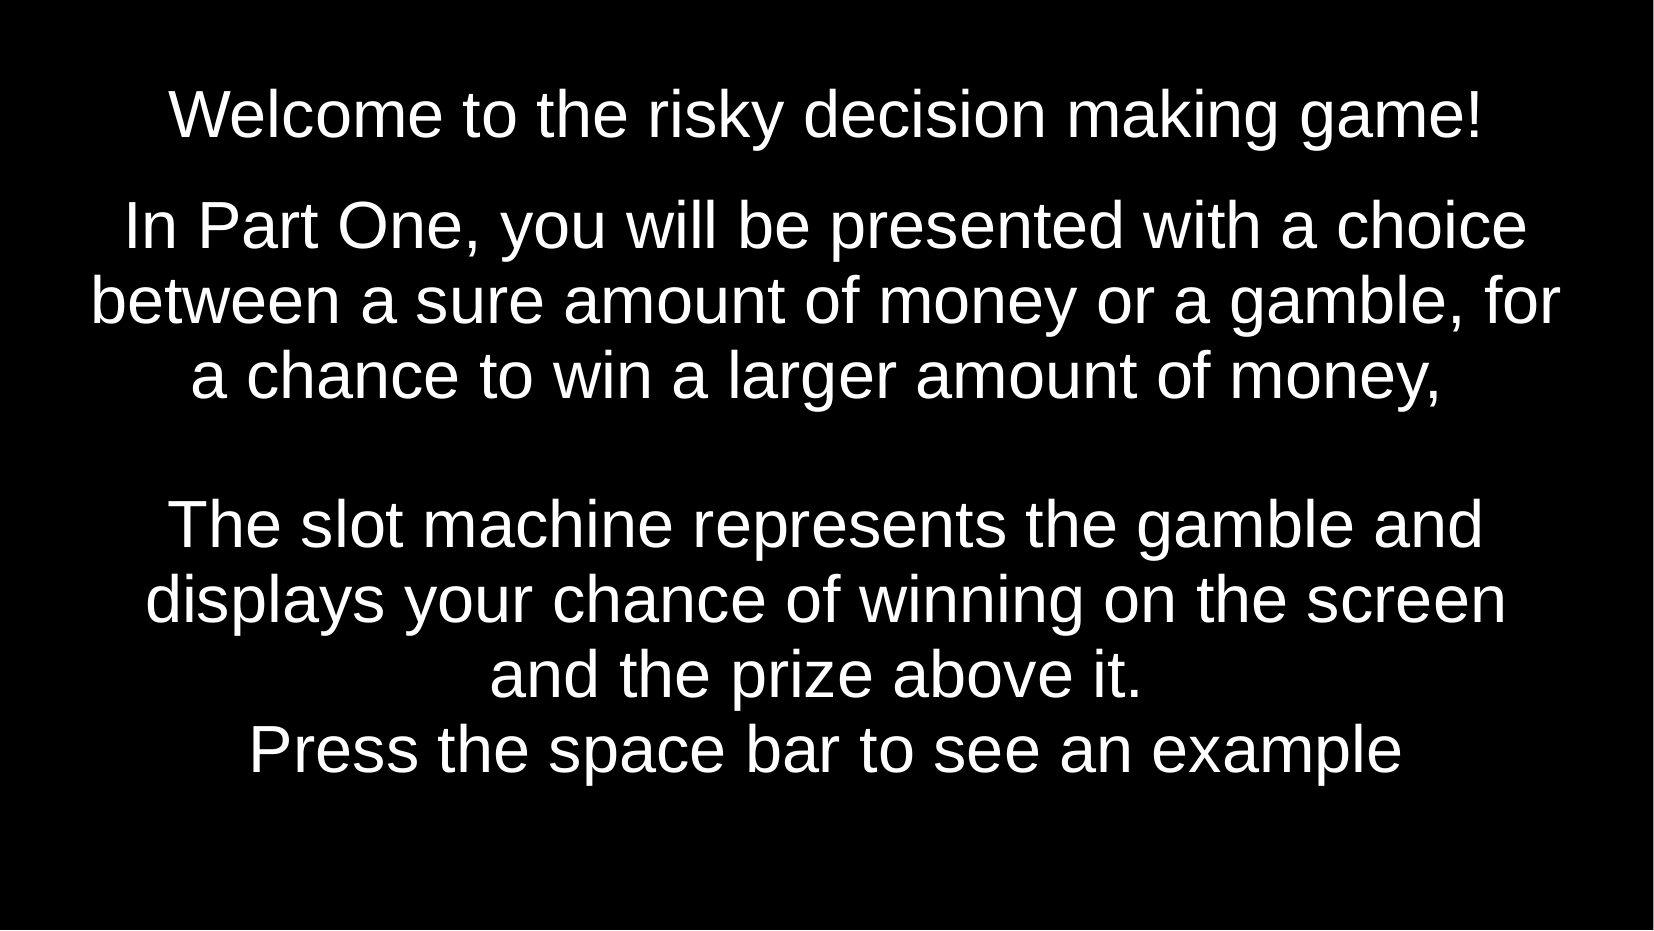

# Welcome to the risky decision making game!
In Part One, you will be presented with a choice between a sure amount of money or a gamble, for a chance to win a larger amount of money,
The slot machine represents the gamble and displays your chance of winning on the screen and the prize above it.
Press the space bar to see an example